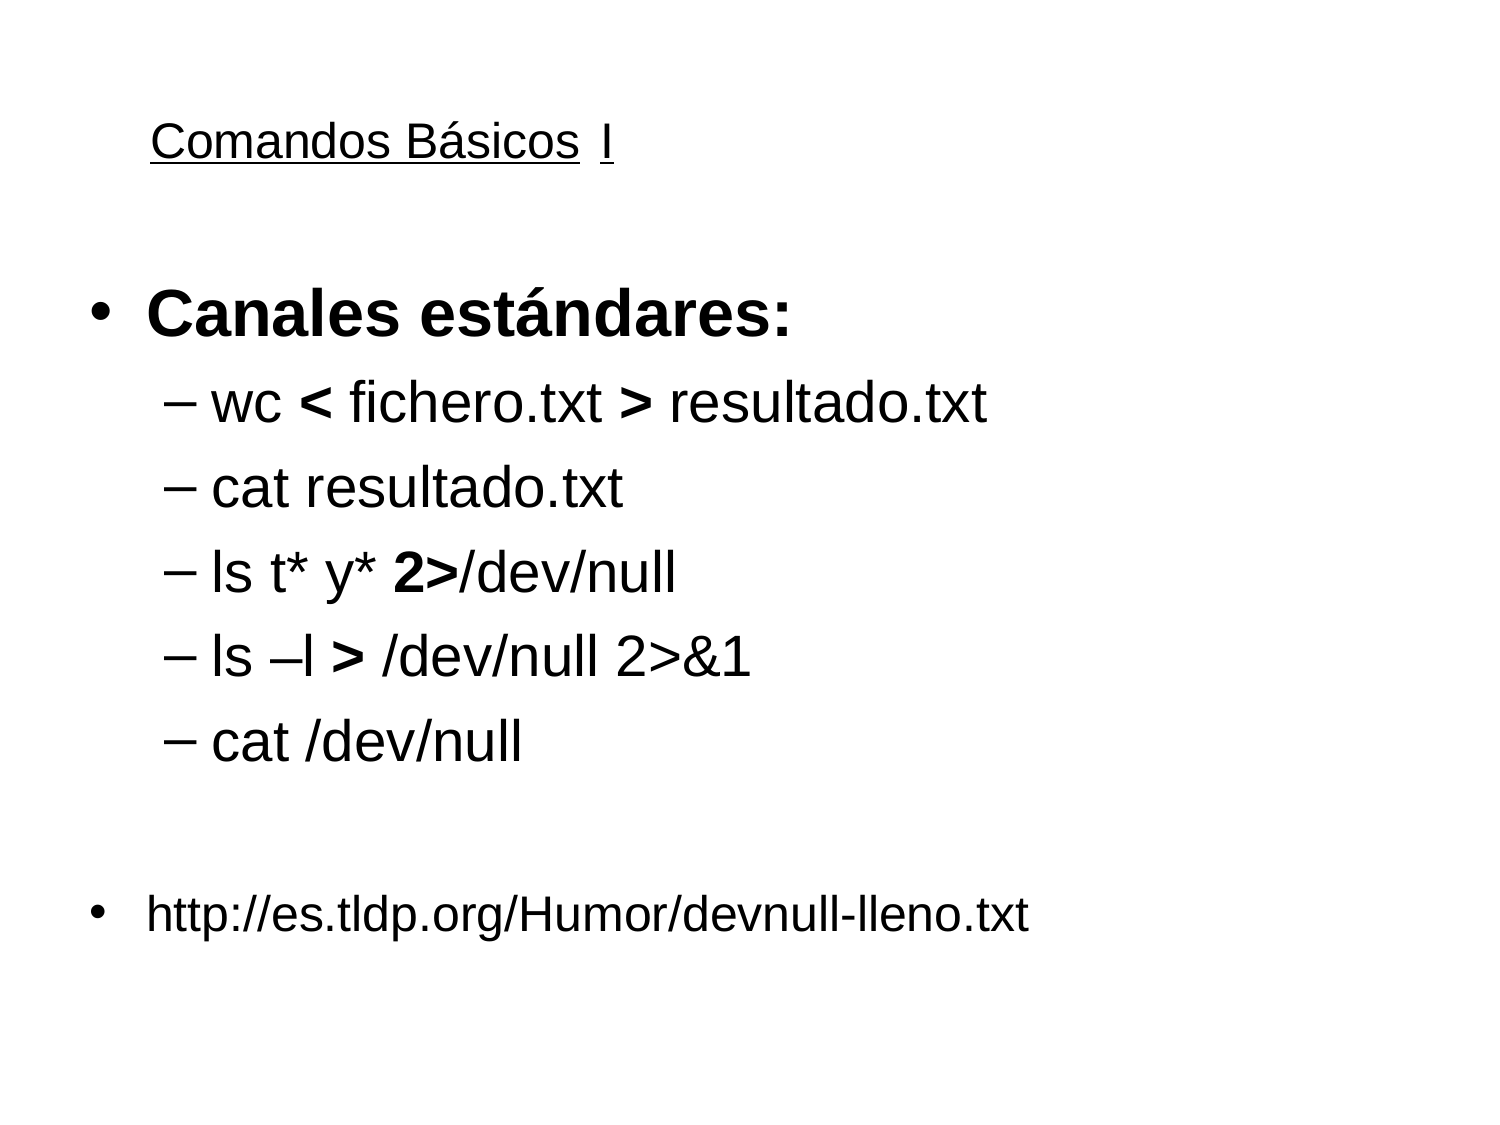

# Comandos Básicos	I
Canales estándares:
wc < fichero.txt > resultado.txt
cat resultado.txt
ls t* y* 2>/dev/null
ls –l > /dev/null 2>&1
cat /dev/null
http://es.tldp.org/Humor/devnull-lleno.txt